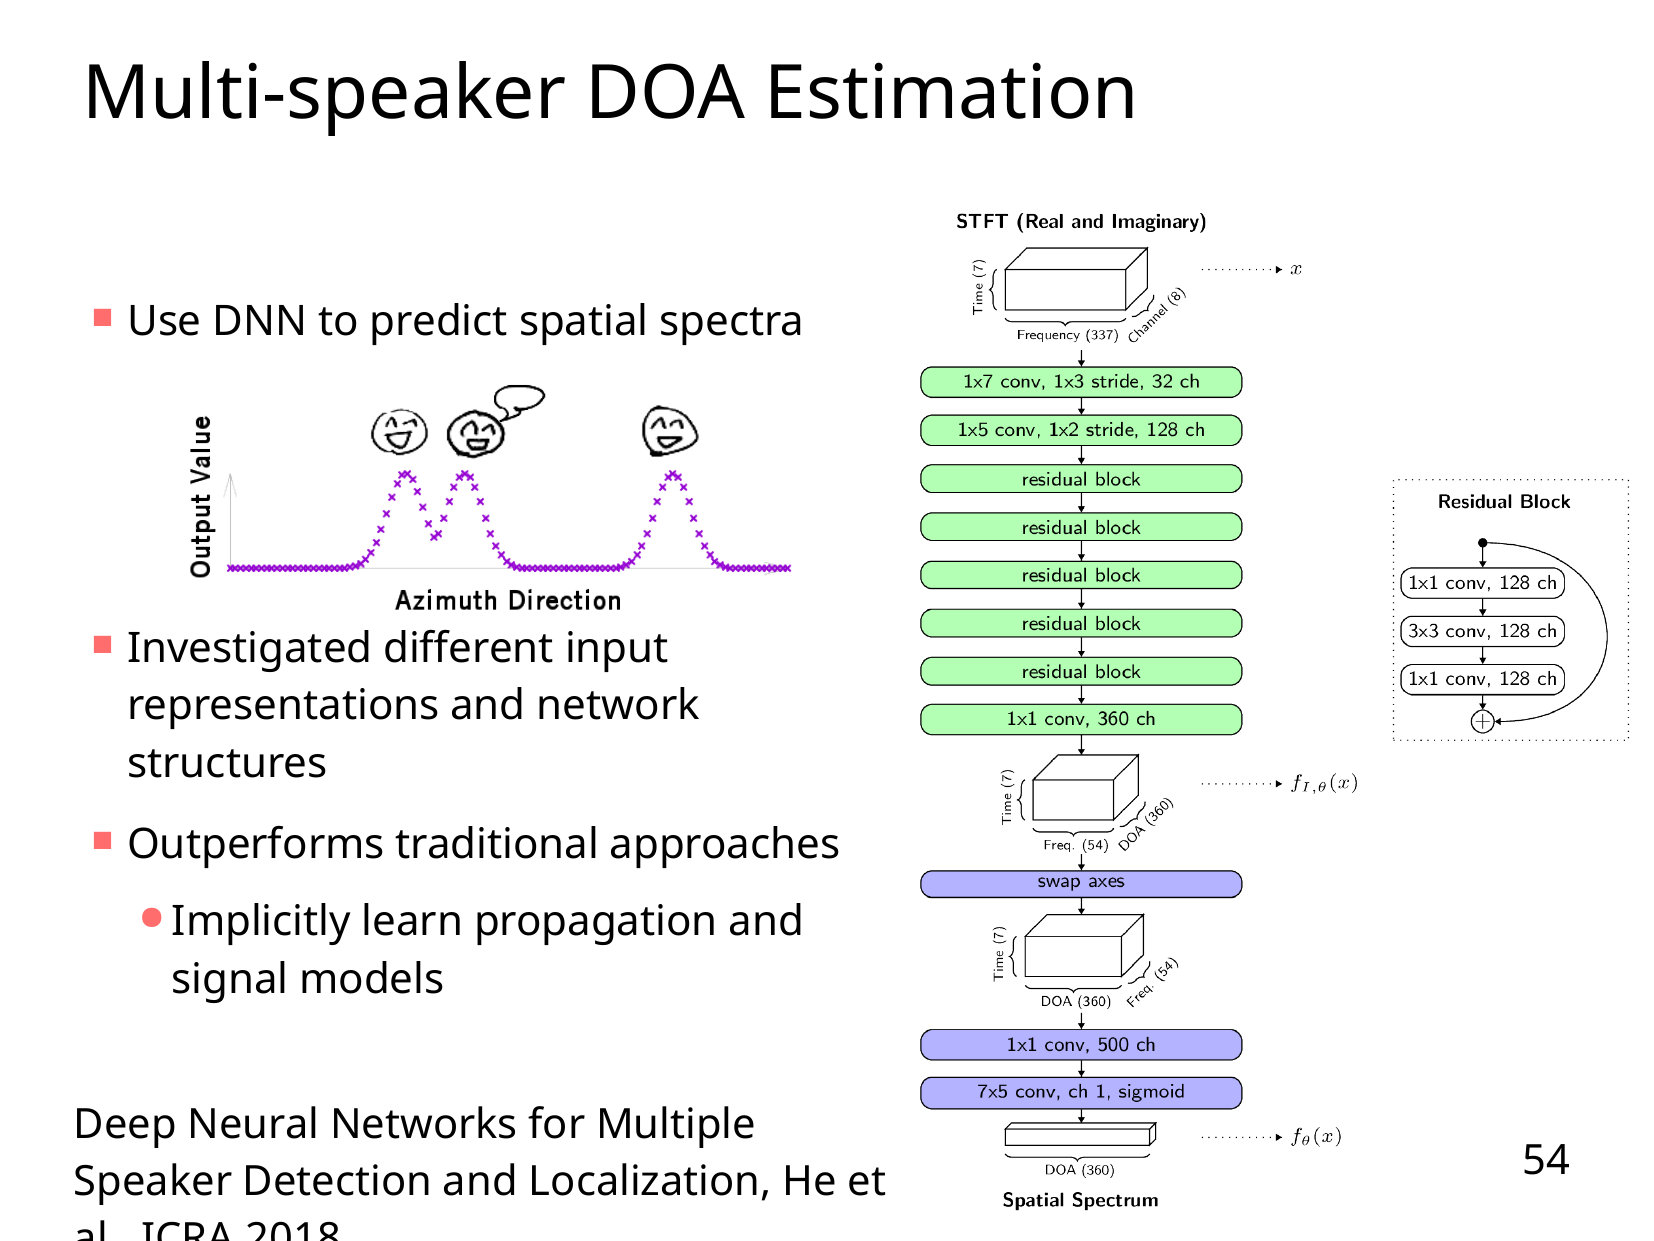

# Multi-speaker DOA Estimation
Use DNN to predict spatial spectra
Investigated different input representations and network structures
Outperforms traditional approaches
Implicitly learn propagation and signal models
Deep Neural Networks for Multiple Speaker Detection and Localization, He et al., ICRA 2018
54